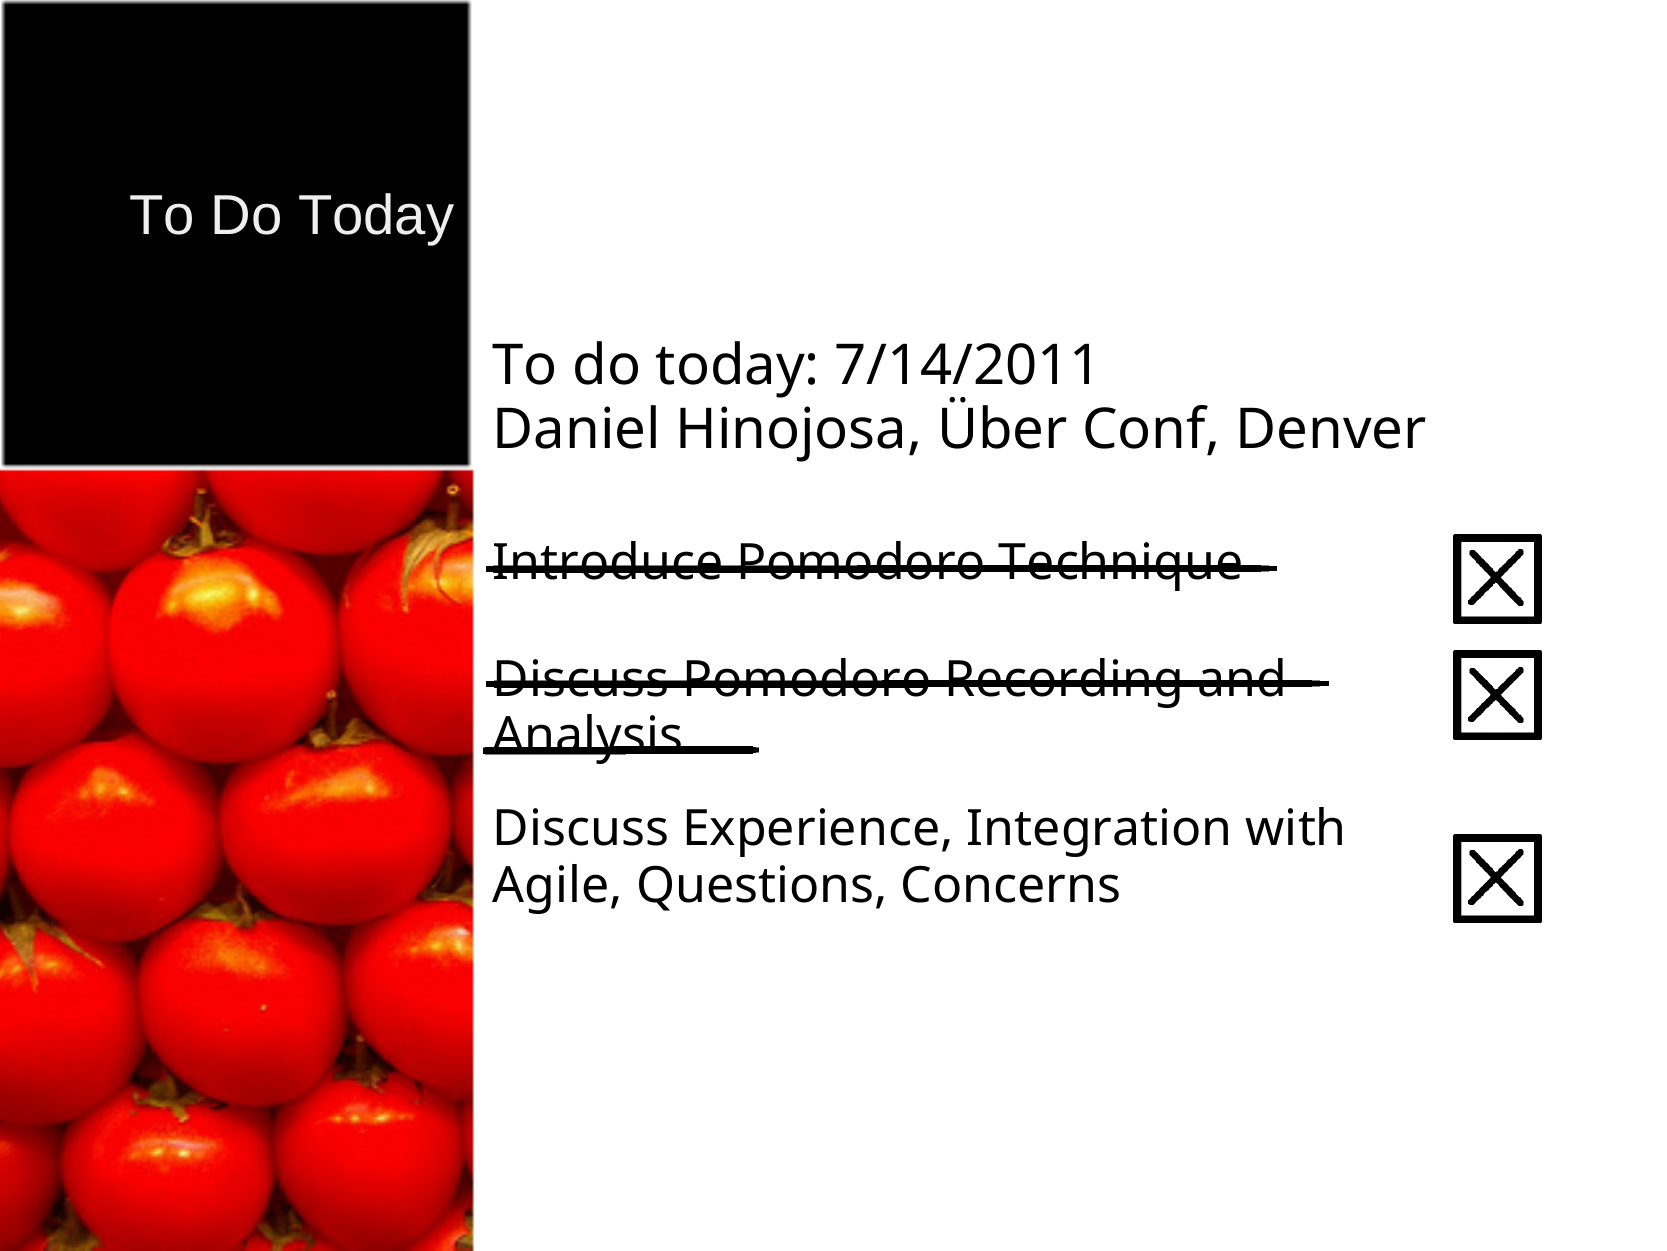

To Do Today
To do today: 7/14/2011
Daniel Hinojosa, Über Conf, Denver
# Introduce Pomodoro Technique
Discuss Pomodoro Recording and Analysis
Discuss Experience, Integration with Agile, Questions, Concerns